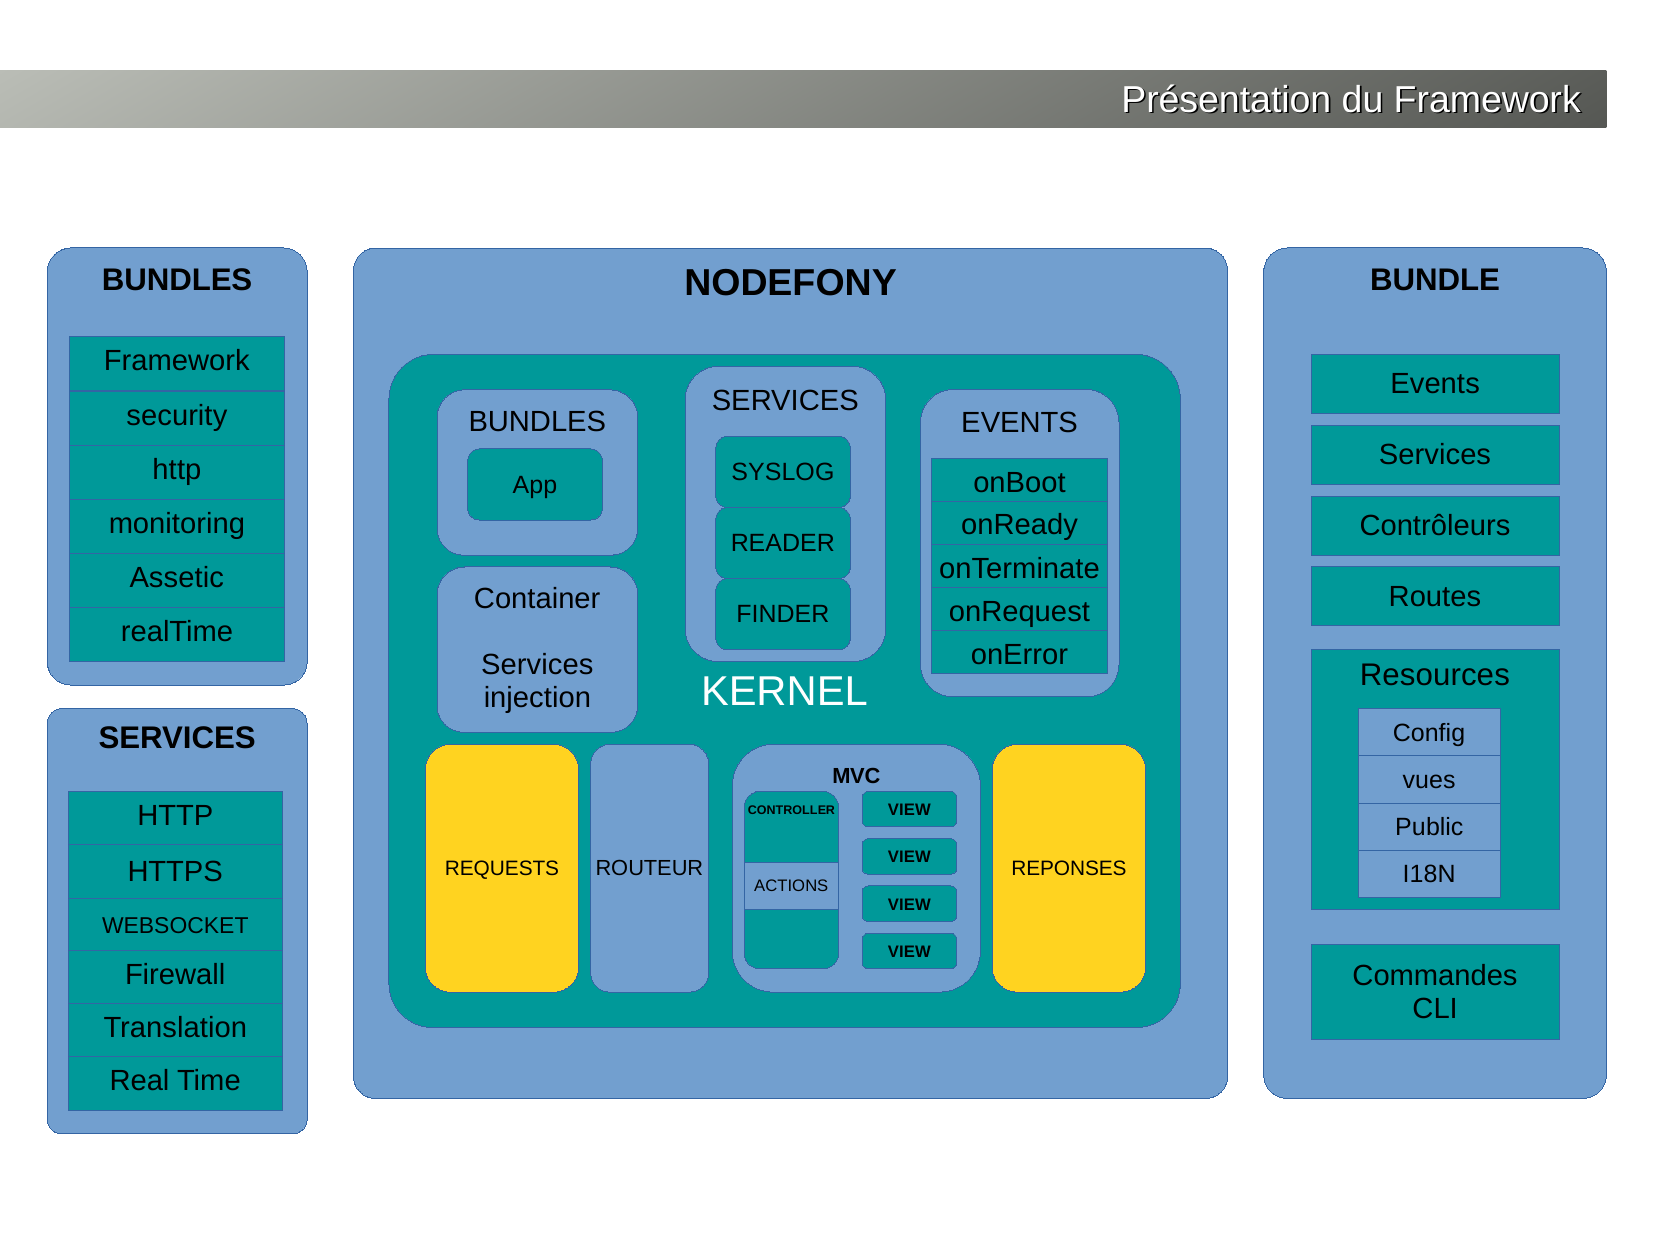

Présentation du Framework
BUNDLES
BUNDLE
NODEFONY
Framework
Events
KERNEL
SERVICES
EVENTS
BUNDLES
security
Services
SYSLOG
http
App
onBoot
onBoot
Contrôleurs
monitoring
onReady
READER
onTerminate
Assetic
Routes
Container
Services
injection
FINDER
onRequest
realTime
onError
Resources
SERVICES
Config
ROUTEUR
MVC
REPONSES
REQUESTS
vues
HTTP
CONTROLLER
VIEW
Public
ORM
VIEW
HTTPS
I18N
ACTIONS
VIEW
WEBSOCKET
VIEW
Commandes
CLI
Firewall
Translation
Real Time